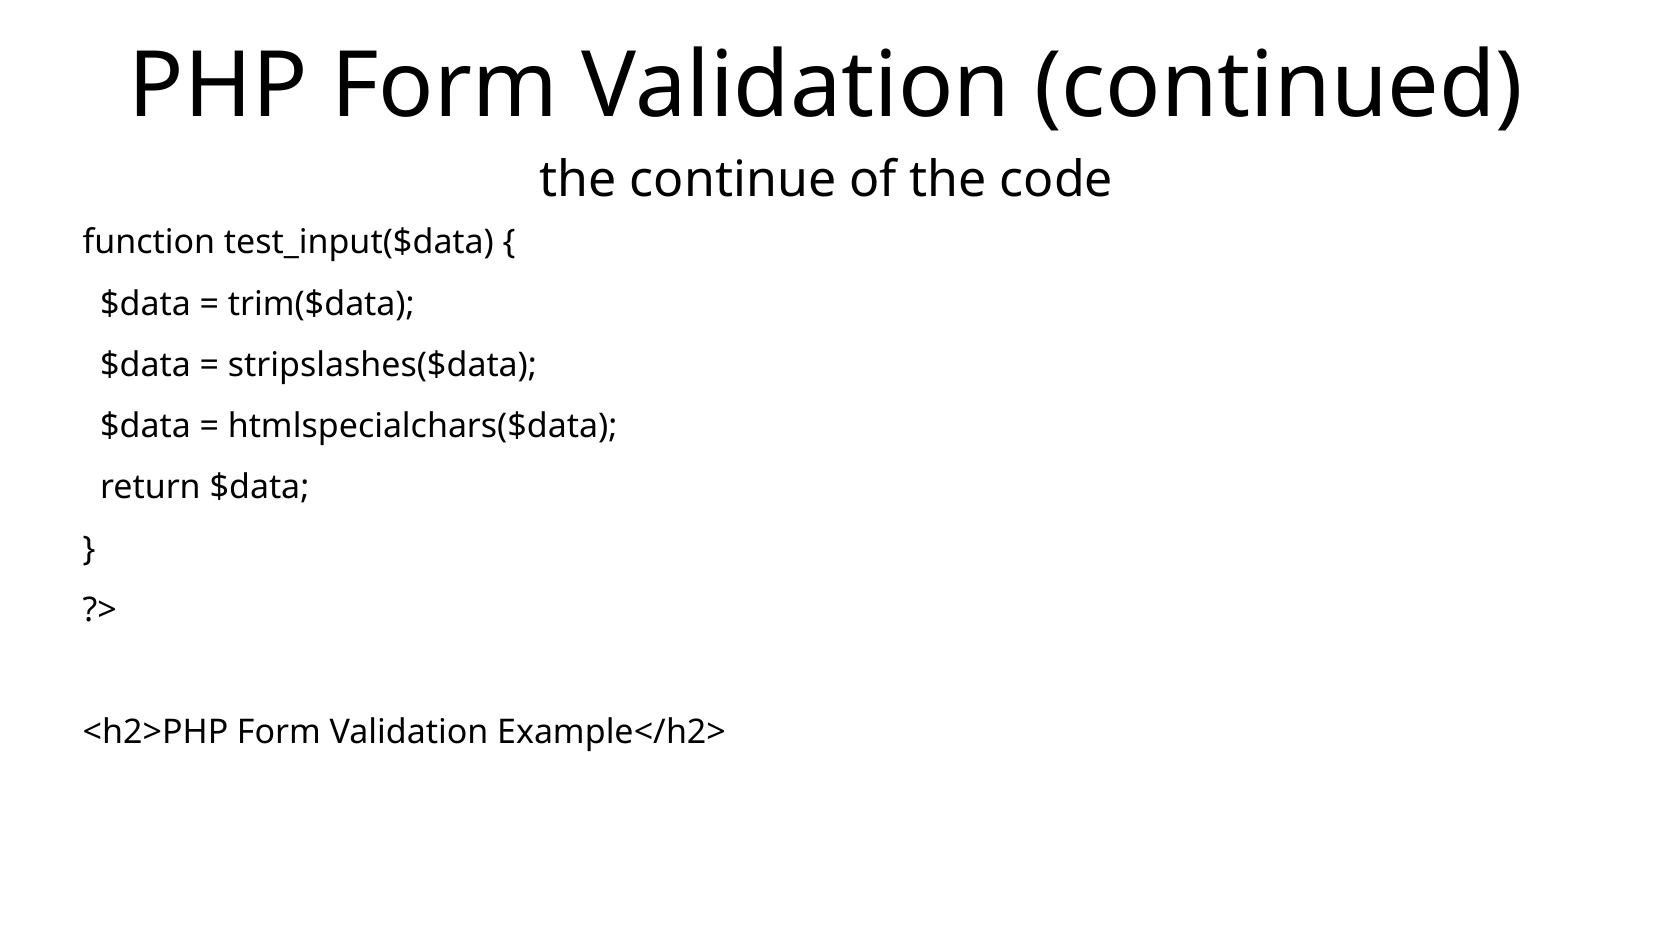

# PHP Form Validation (continued) the continue of the code
function test_input($data) {
 $data = trim($data);
 $data = stripslashes($data);
 $data = htmlspecialchars($data);
 return $data;
}
?>
<h2>PHP Form Validation Example</h2>